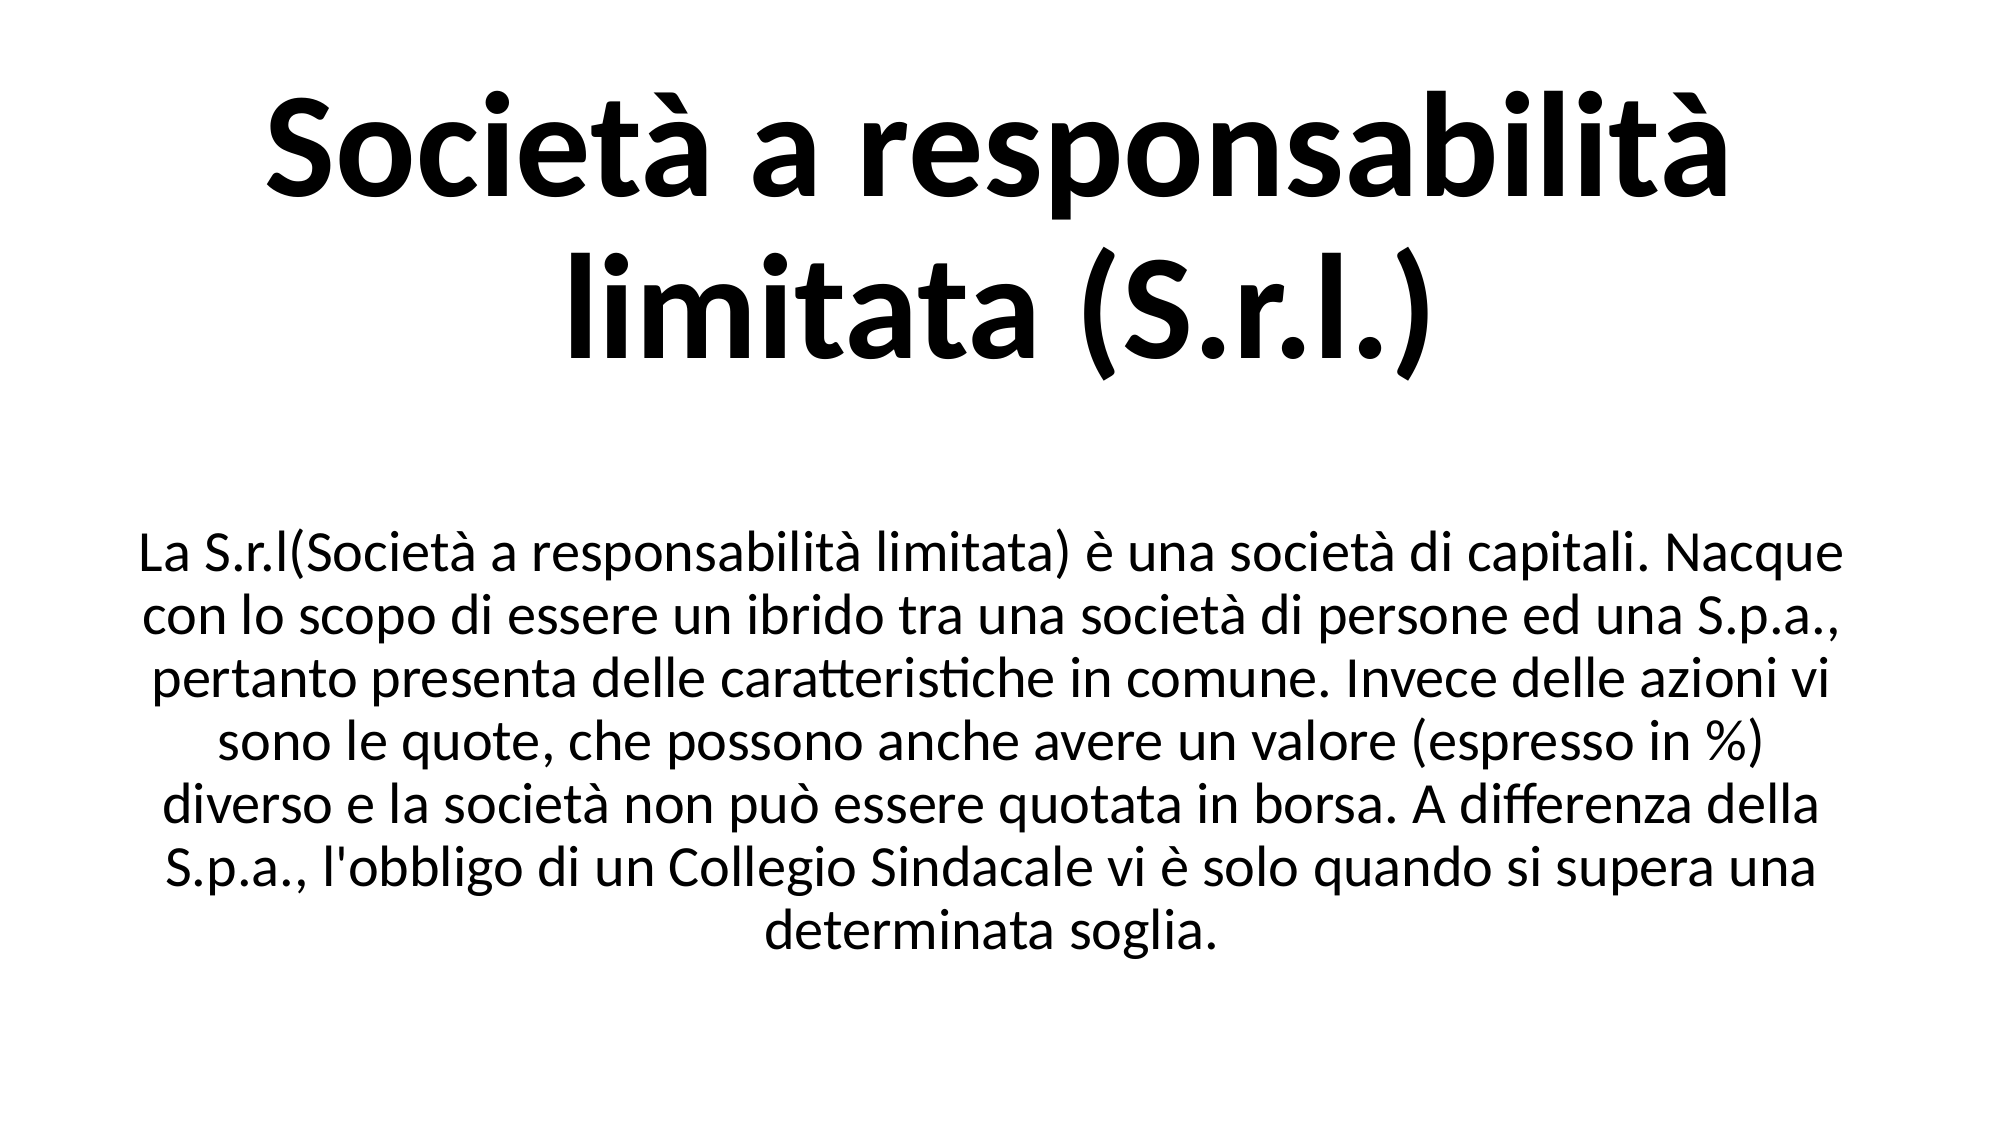

# Società a responsabilità limitata (S.r.l.)
La S.r.l(Società a responsabilità limitata) è una società di capitali. Nacque con lo scopo di essere un ibrido tra una società di persone ed una S.p.a., pertanto presenta delle caratteristiche in comune. Invece delle azioni vi sono le quote, che possono anche avere un valore (espresso in %) diverso e la società non può essere quotata in borsa. A differenza della S.p.a., l'obbligo di un Collegio Sindacale vi è solo quando si supera una determinata soglia.